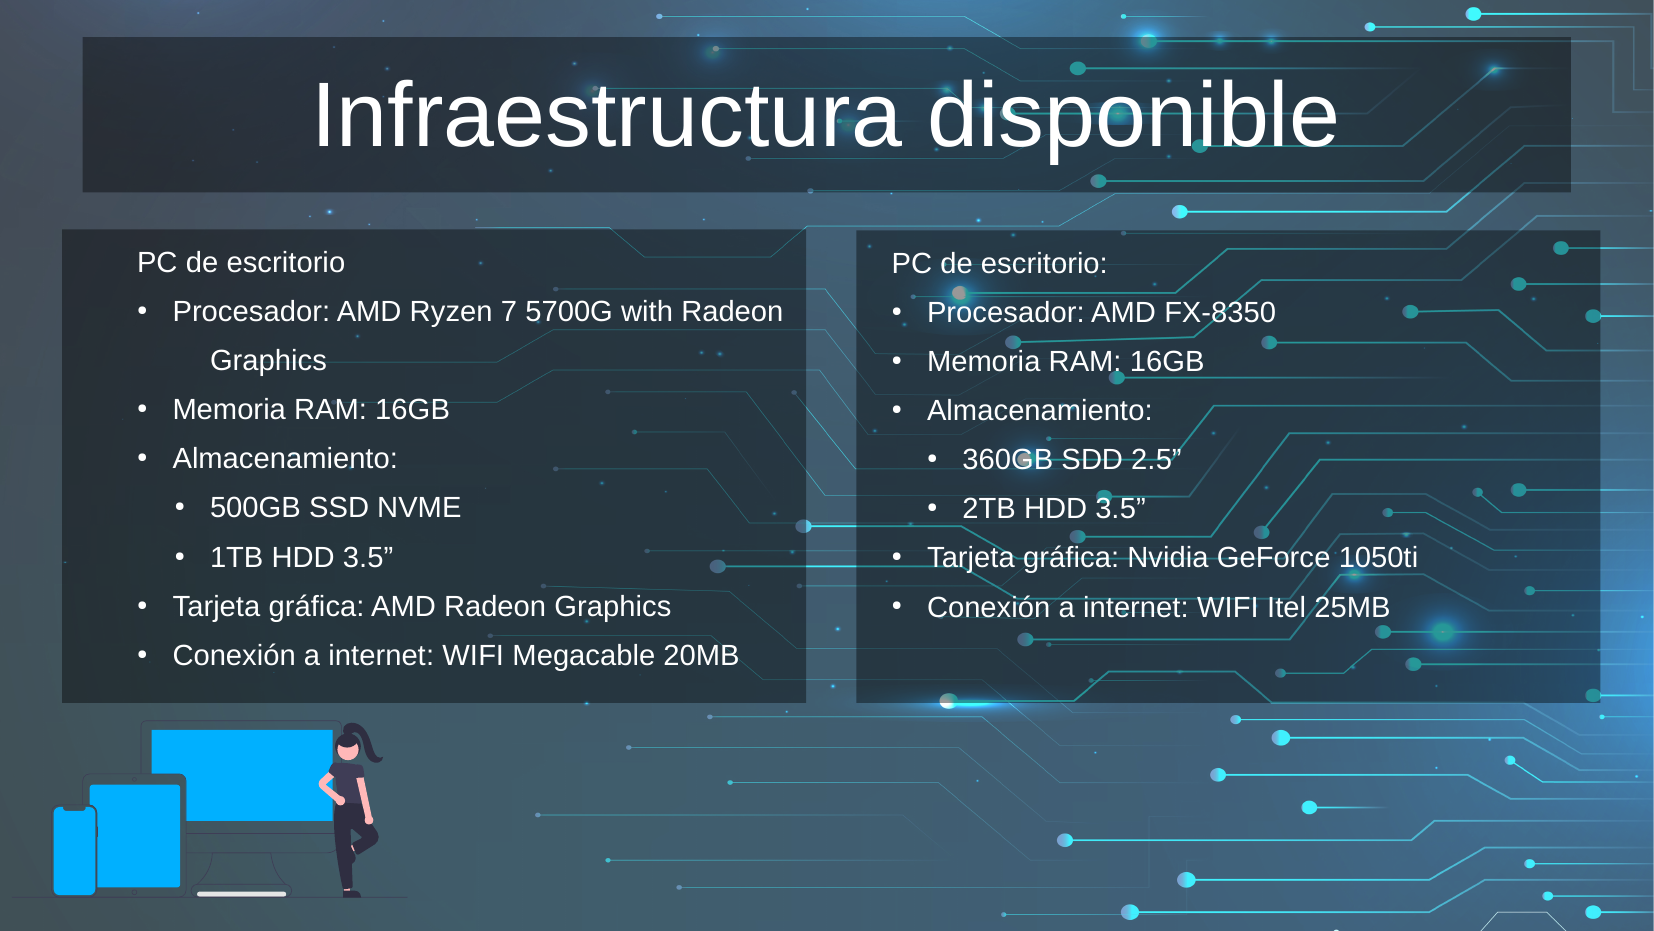

# Infraestructura disponible
PC de escritorio
Procesador: AMD Ryzen 7 5700G with Radeon Graphics
Memoria RAM: 16GB
Almacenamiento:
500GB SSD NVME
1TB HDD 3.5”
Tarjeta gráfica: AMD Radeon Graphics
Conexión a internet: WIFI Megacable 20MB
PC de escritorio:
Procesador: AMD FX-8350
Memoria RAM: 16GB
Almacenamiento:
360GB SDD 2.5”
2TB HDD 3.5”
Tarjeta gráfica: Nvidia GeForce 1050ti
Conexión a internet: WIFI Itel 25MB